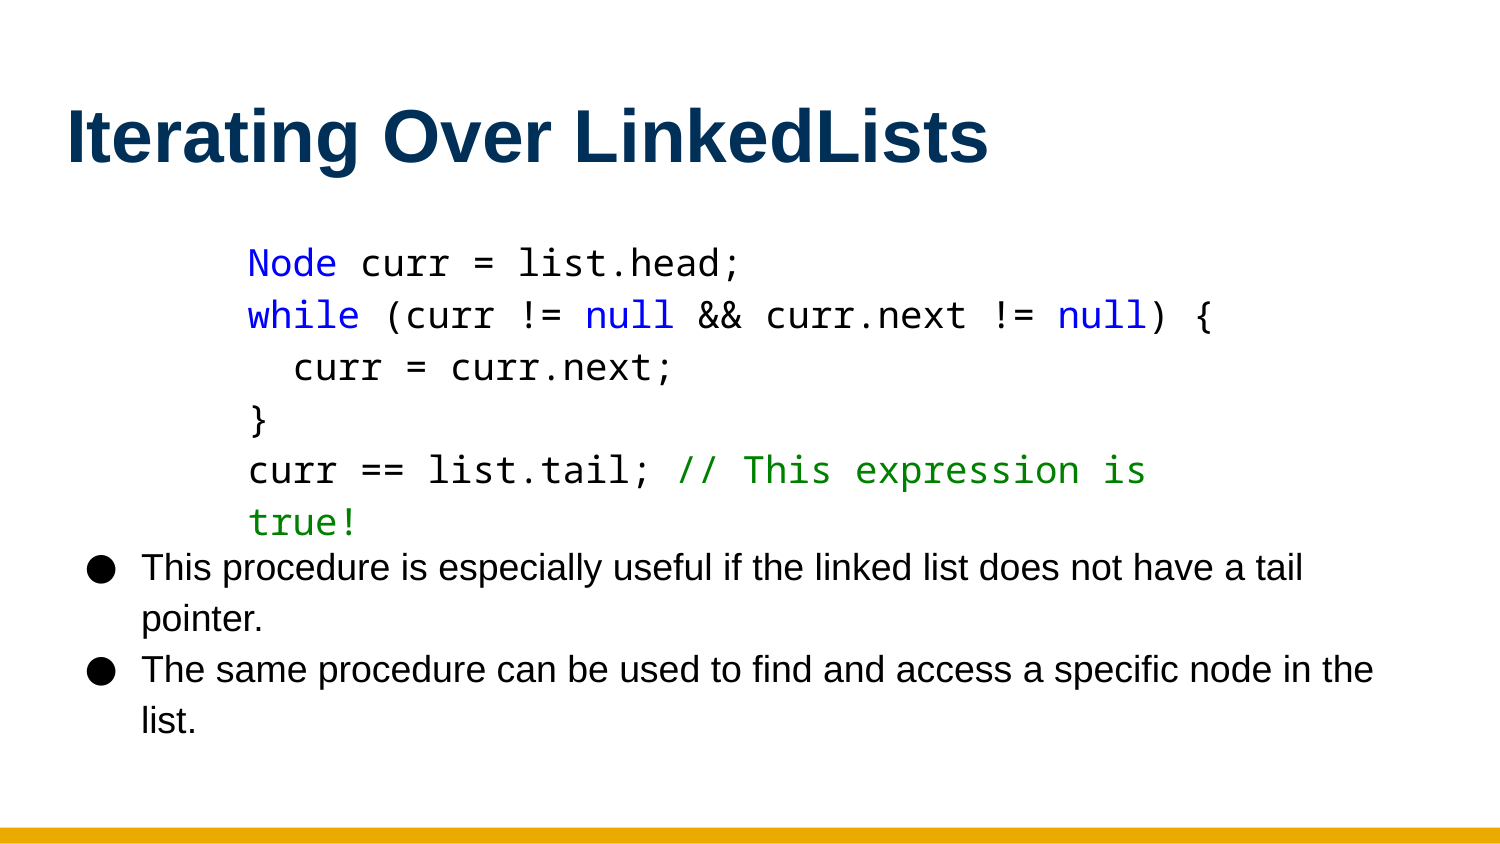

# Iterating Over LinkedLists
Node curr = list.head;
while (curr != null && curr.next != null) {
  curr = curr.next;
}
curr == list.tail; // This expression is true!
This procedure is especially useful if the linked list does not have a tail pointer.
The same procedure can be used to find and access a specific node in the list.